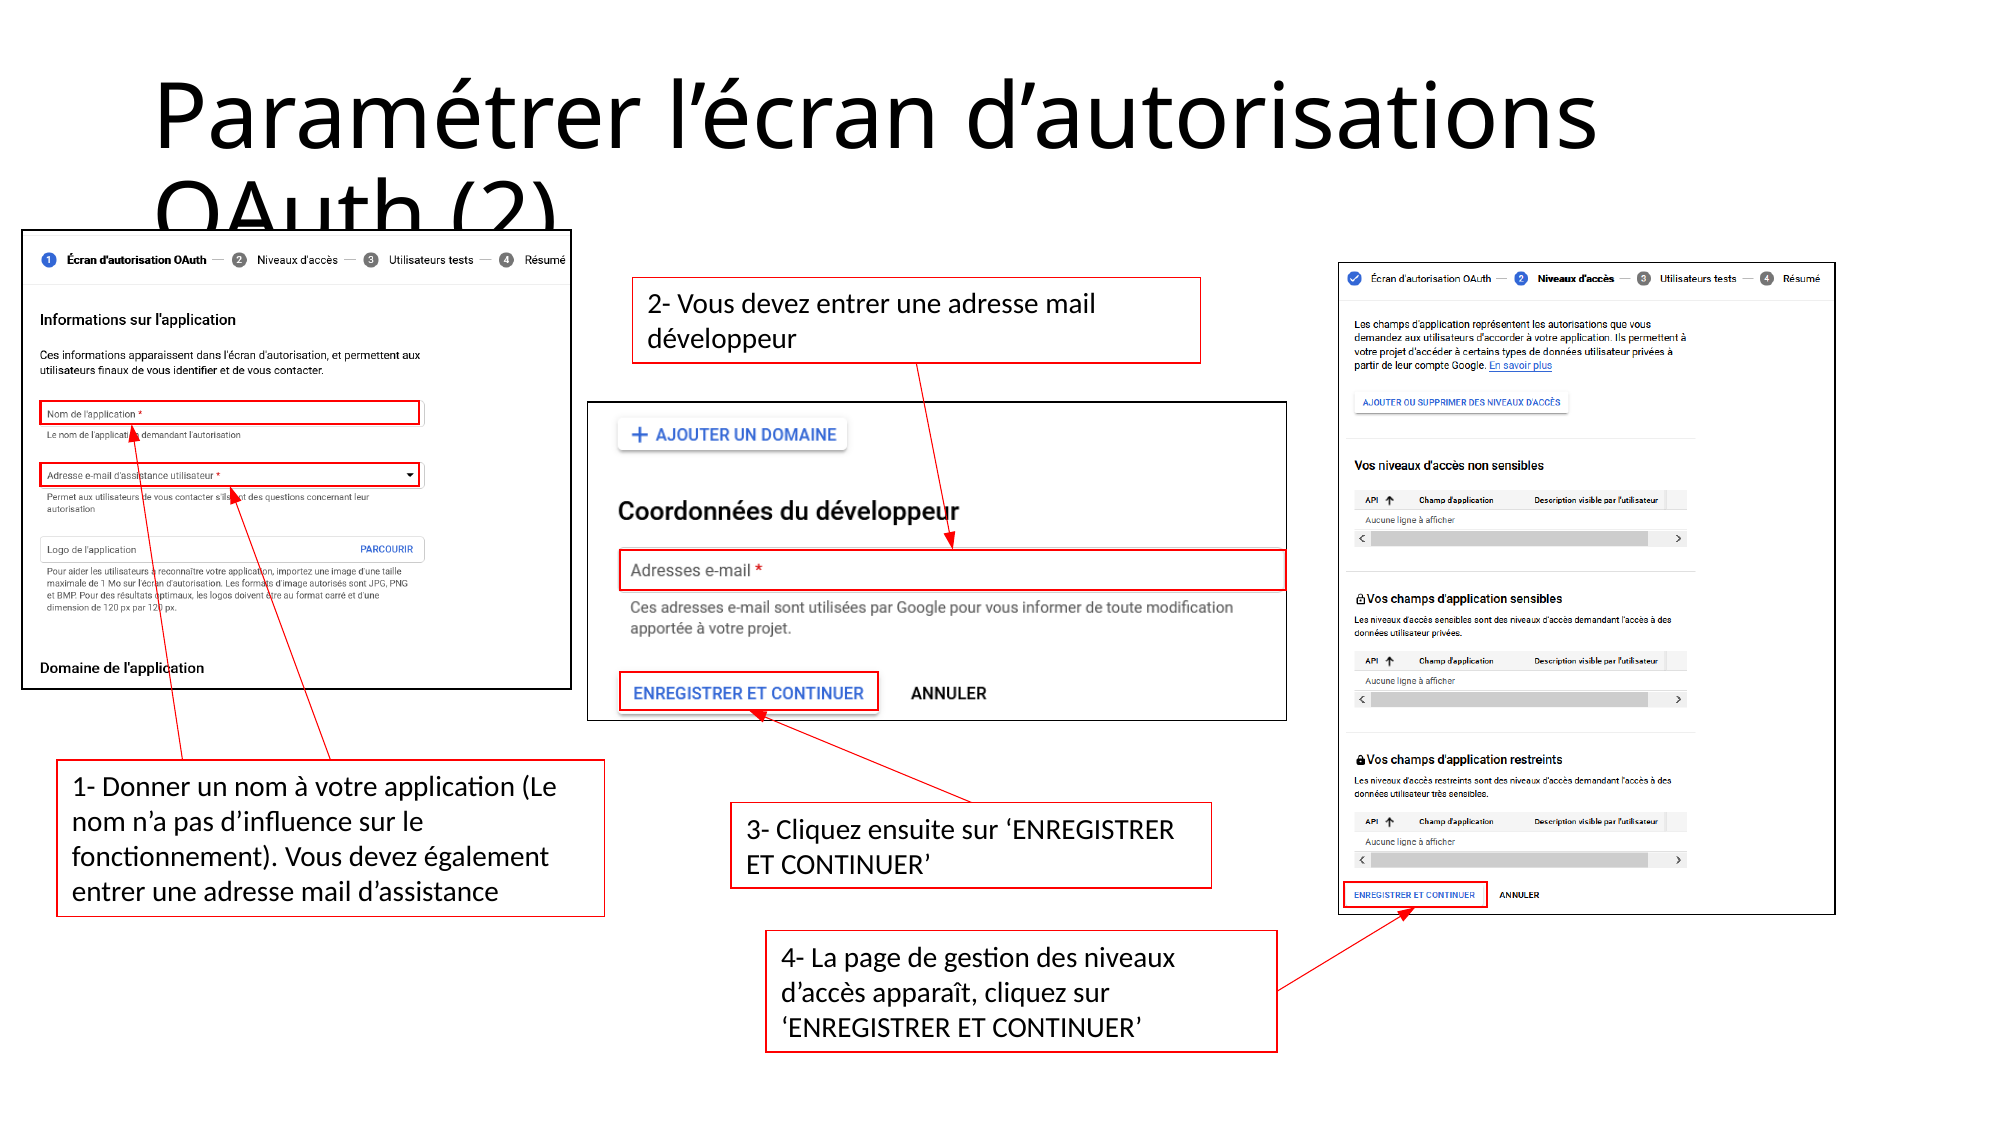

# Paramétrer l’écran d’autorisations OAuth (2)
2- Vous devez entrer une adresse mail développeur
1- Donner un nom à votre application (Le nom n’a pas d’influence sur le fonctionnement). Vous devez également entrer une adresse mail d’assistance
3- Cliquez ensuite sur ‘ENREGISTRER ET CONTINUER’
4- La page de gestion des niveaux d’accès apparaît, cliquez sur ‘ENREGISTRER ET CONTINUER’